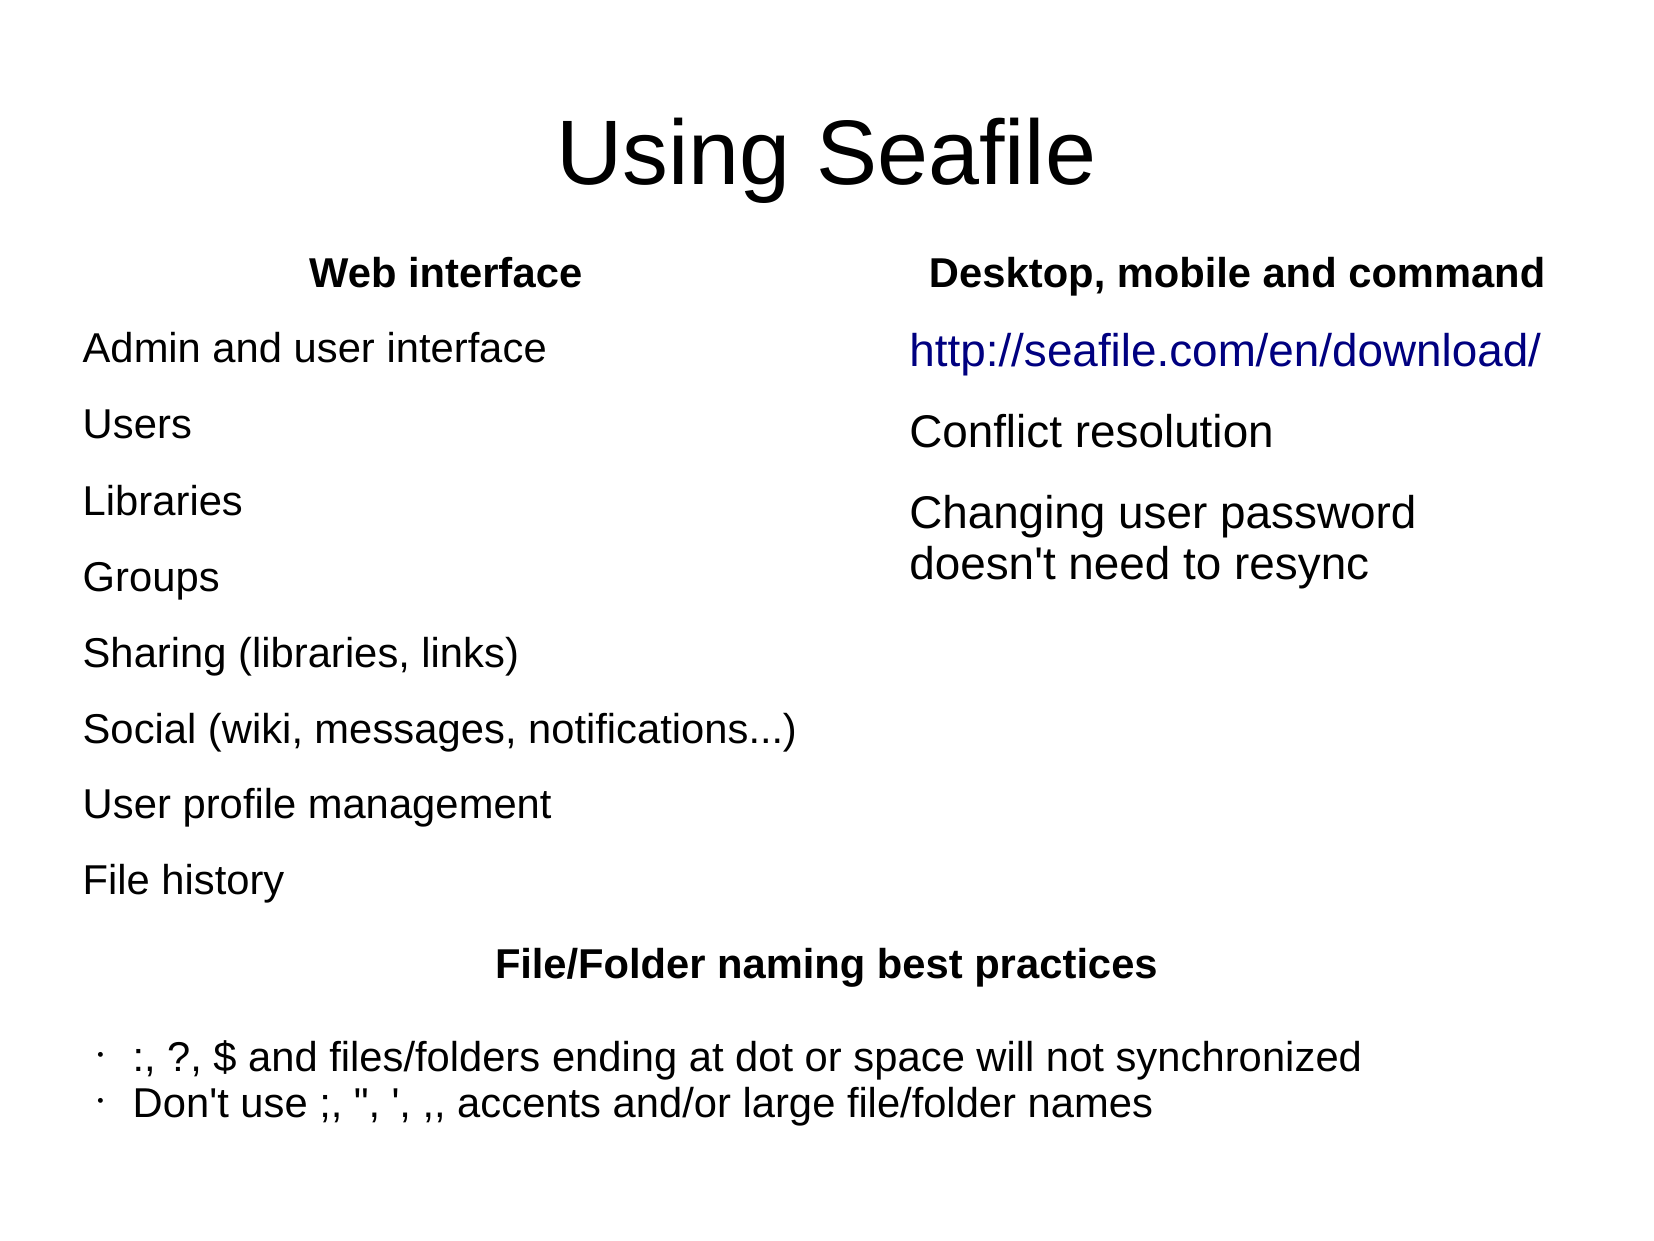

# Using Seafile
Web interface
Admin and user interface
Users
Libraries
Groups
Sharing (libraries, links)
Social (wiki, messages, notifications...)
User profile management
File history
Desktop, mobile and command
http://seafile.com/en/download/
Conflict resolution
Changing user password doesn't need to resync
File/Folder naming best practices
:, ?, $ and files/folders ending at dot or space will not synchronized
Don't use ;, ", ', ,, accents and/or large file/folder names